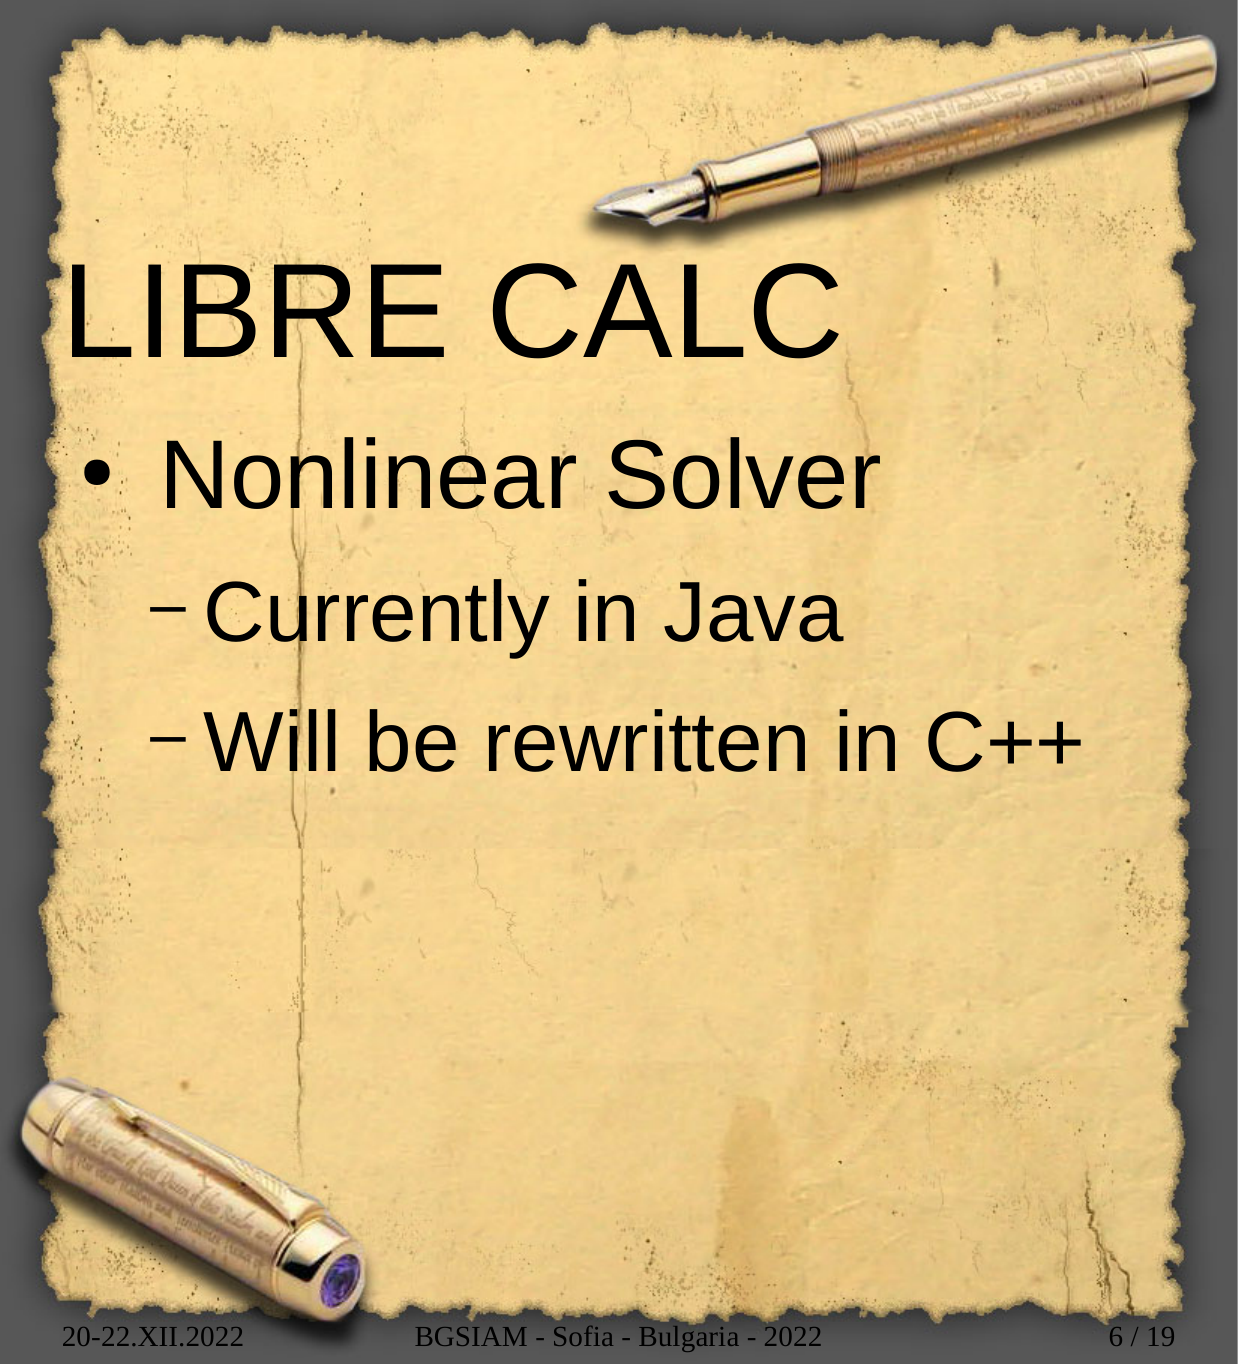

# Libre Calc
 Nonlinear Solver
Currently in Java
Will be rewritten in C++
20-22.XII.2022
BGSIAM - Sofia - Bulgaria - 2022
6